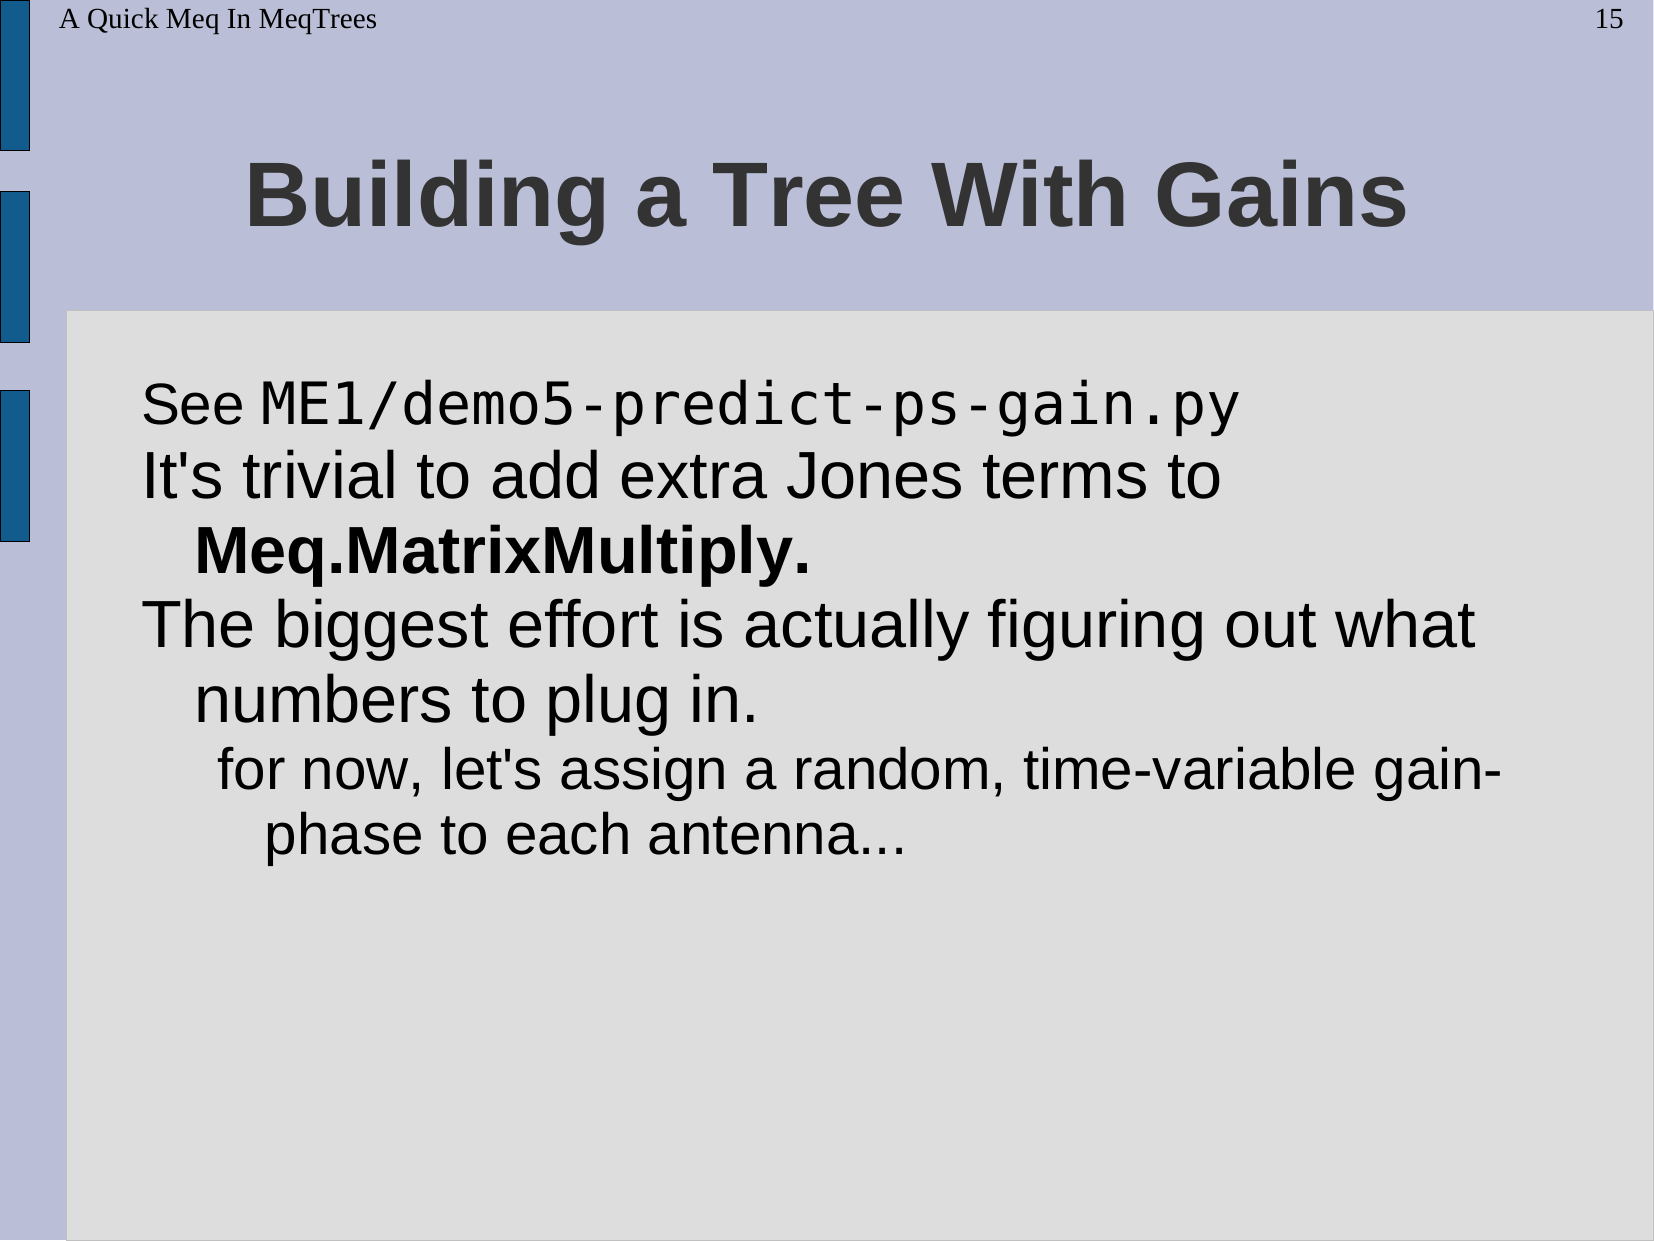

A Quick Meq In MeqTrees
15
# Building a Tree With Gains
See ME1/demo5-predict-ps-gain.py
It's trivial to add extra Jones terms to Meq.MatrixMultiply.
The biggest effort is actually figuring out what numbers to plug in.
for now, let's assign a random, time-variable gain-phase to each antenna...